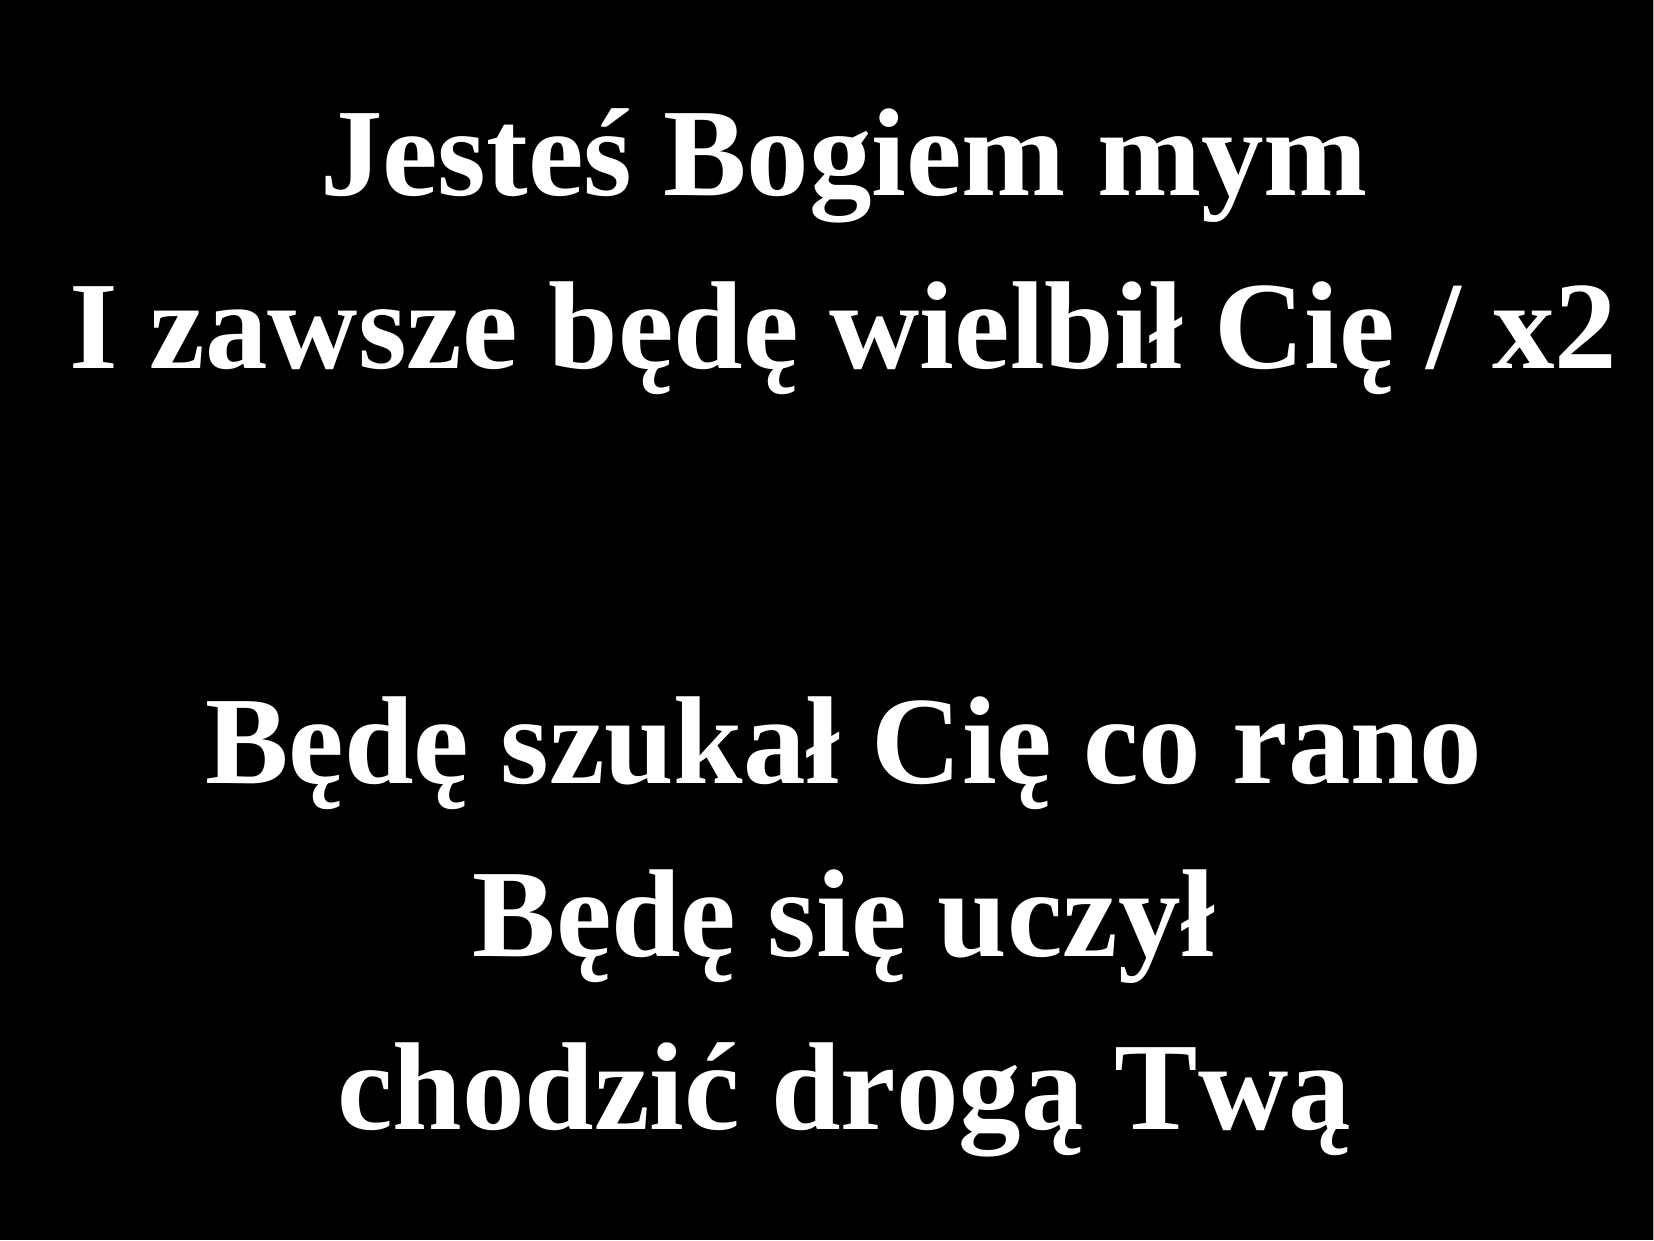

# Jesteś Bogiem mym
ppp
I zawsze będę wielbił Cię / x2
Będę szukał Cię co rano
ppp
Będę się uczył
ppp
chodzić drogą Twą